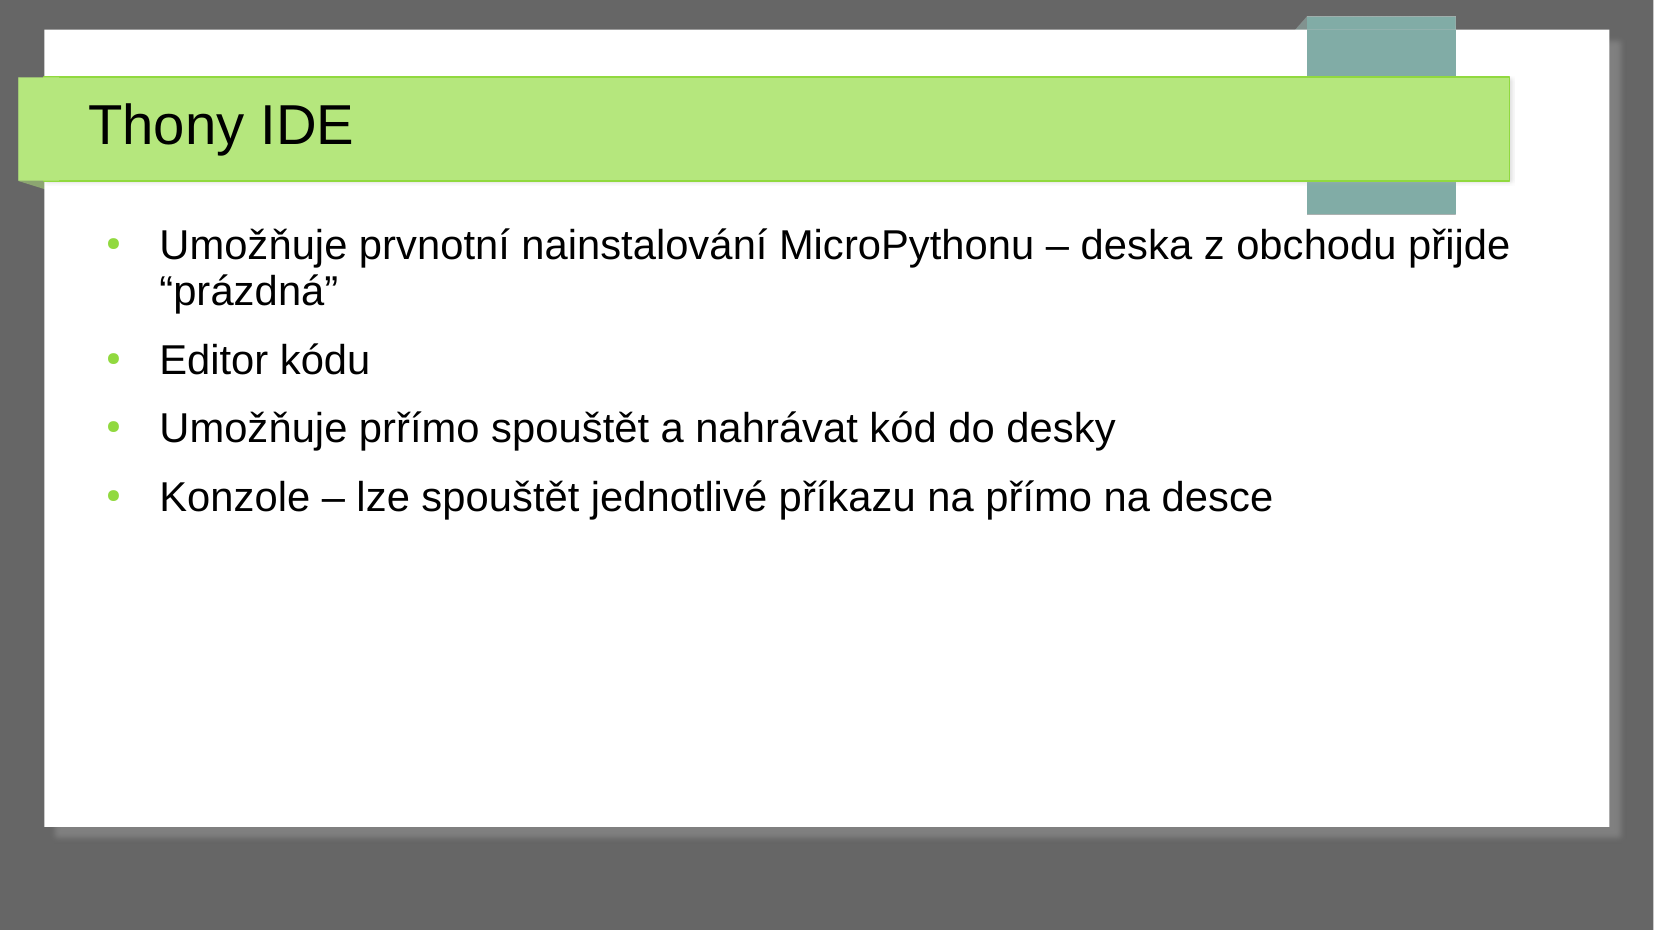

# Thony IDE
Umožňuje prvnotní nainstalování MicroPythonu – deska z obchodu přijde “prázdná”
Editor kódu
Umožňuje prřímo spouštět a nahrávat kód do desky
Konzole – lze spouštět jednotlivé příkazu na přímo na desce